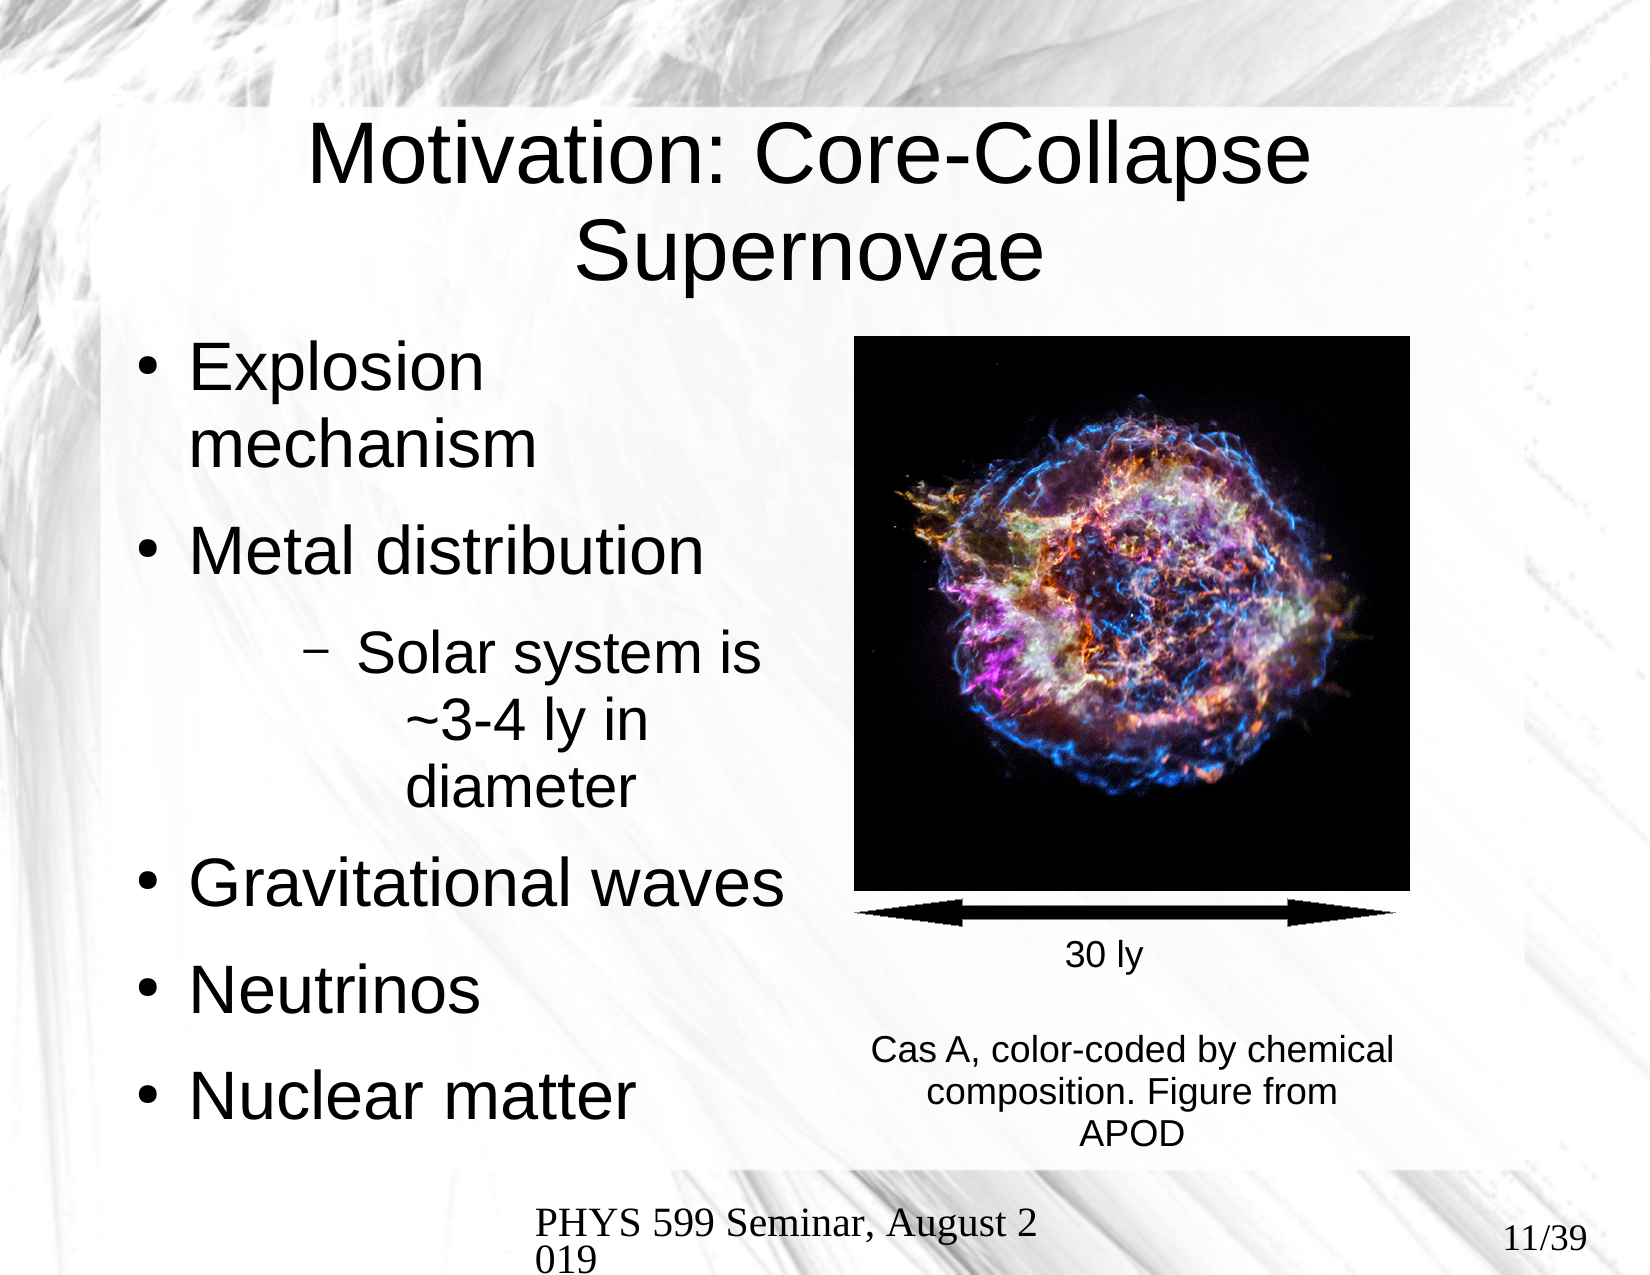

# Motivation: Core-Collapse Supernovae
Explosion mechanism
Metal distribution
Solar system is ~3-4 ly in diameter
Gravitational waves
Neutrinos
Nuclear matter
30 ly
Cas A, color-coded by chemical composition. Figure from APOD
PHYS 599 Seminar, August 2019
11